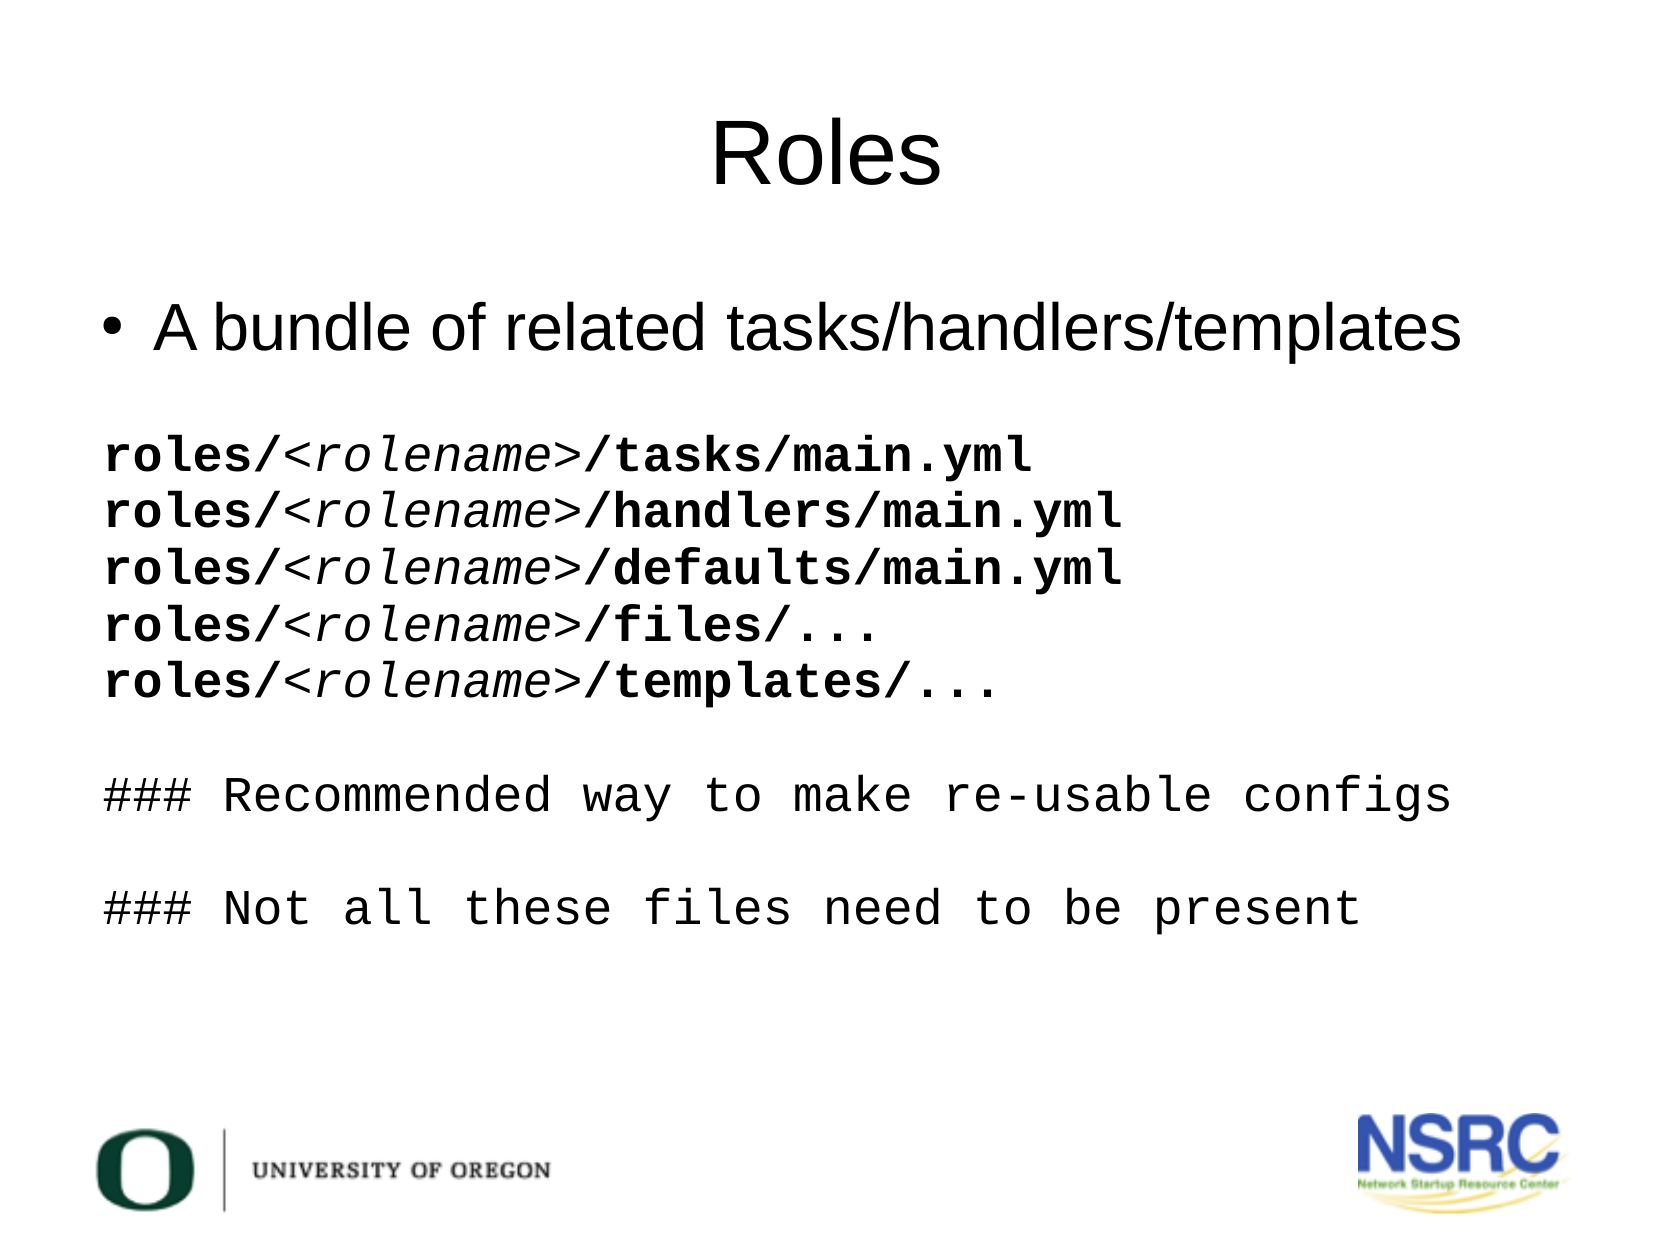

# Roles
A bundle of related tasks/handlers/templates
roles/<rolename>/tasks/main.yml
roles/<rolename>/handlers/main.yml
roles/<rolename>/defaults/main.yml
roles/<rolename>/files/...
roles/<rolename>/templates/...
### Recommended way to make re-usable configs
### Not all these files need to be present